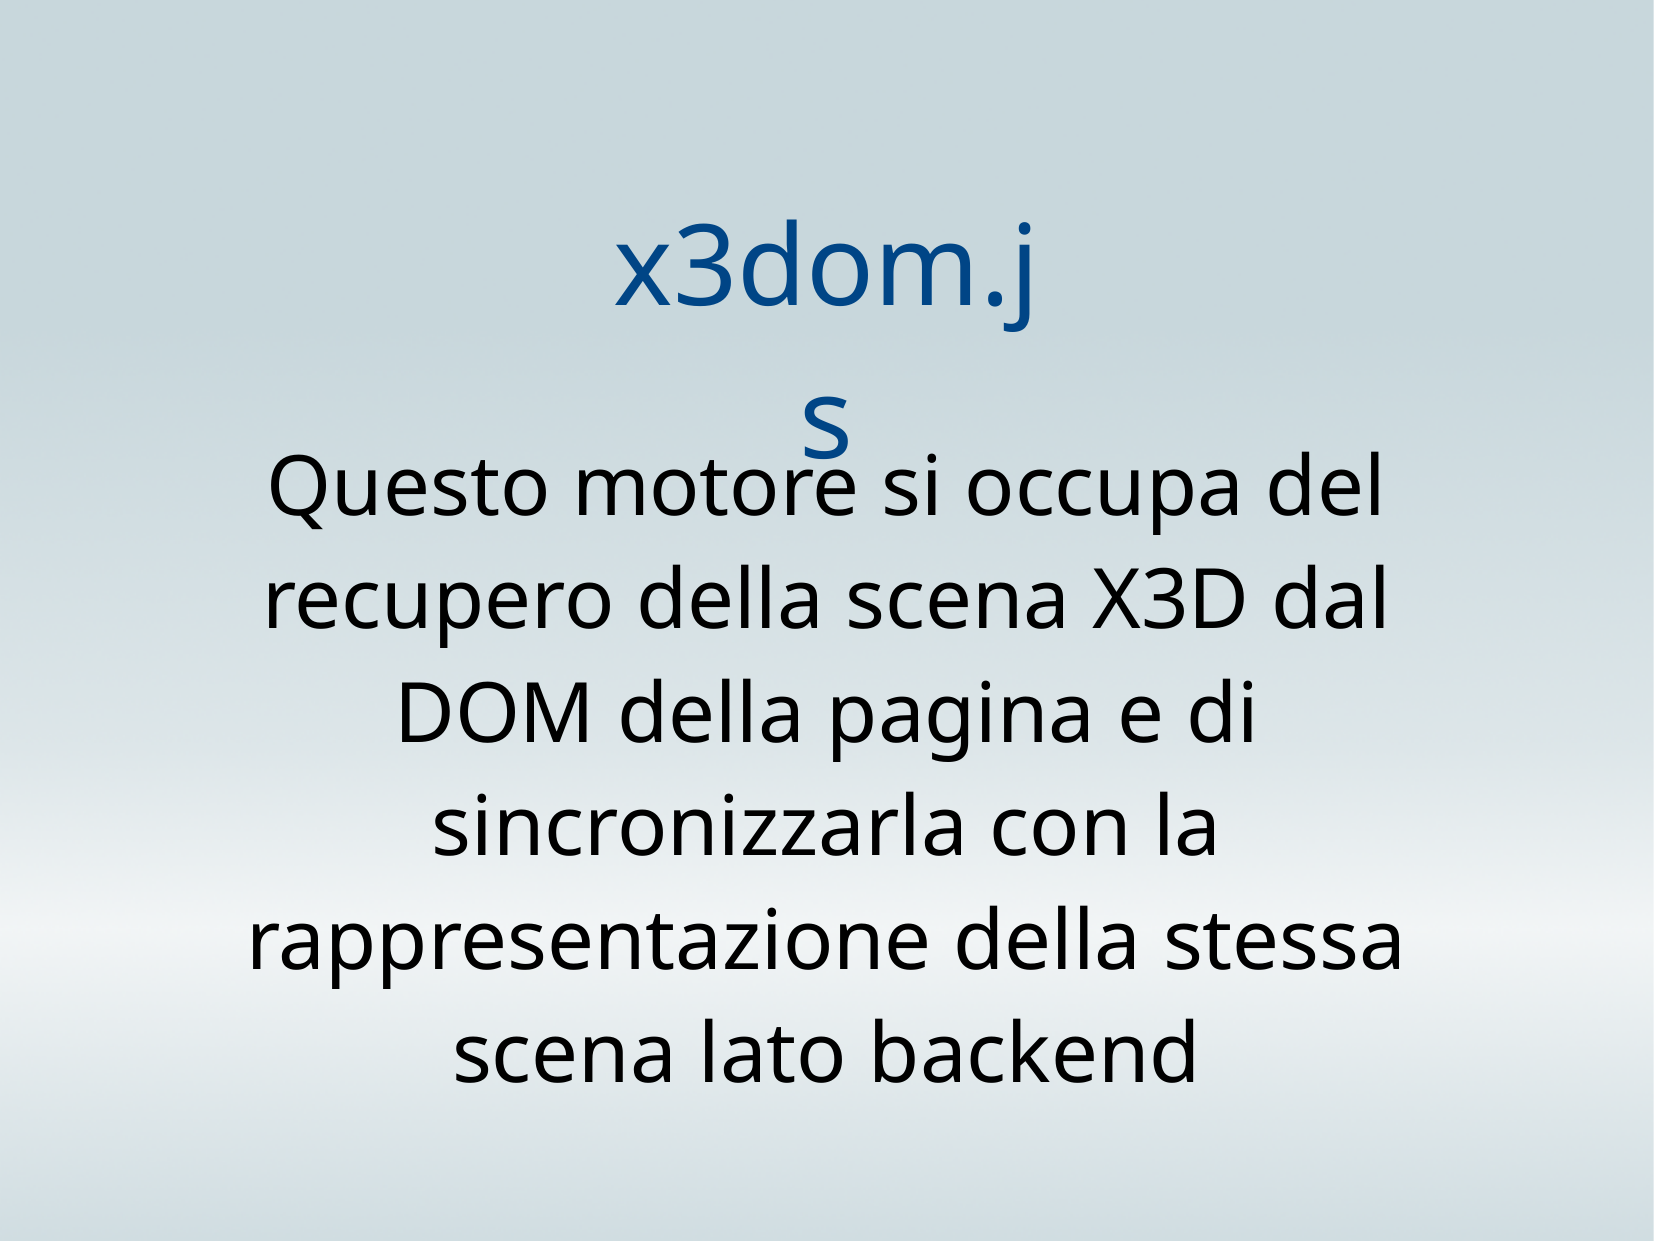

x3dom.js
Questo motore si occupa del recupero della scena X3D dal DOM della pagina e di sincronizzarla con la rappresentazione della stessa scena lato backend